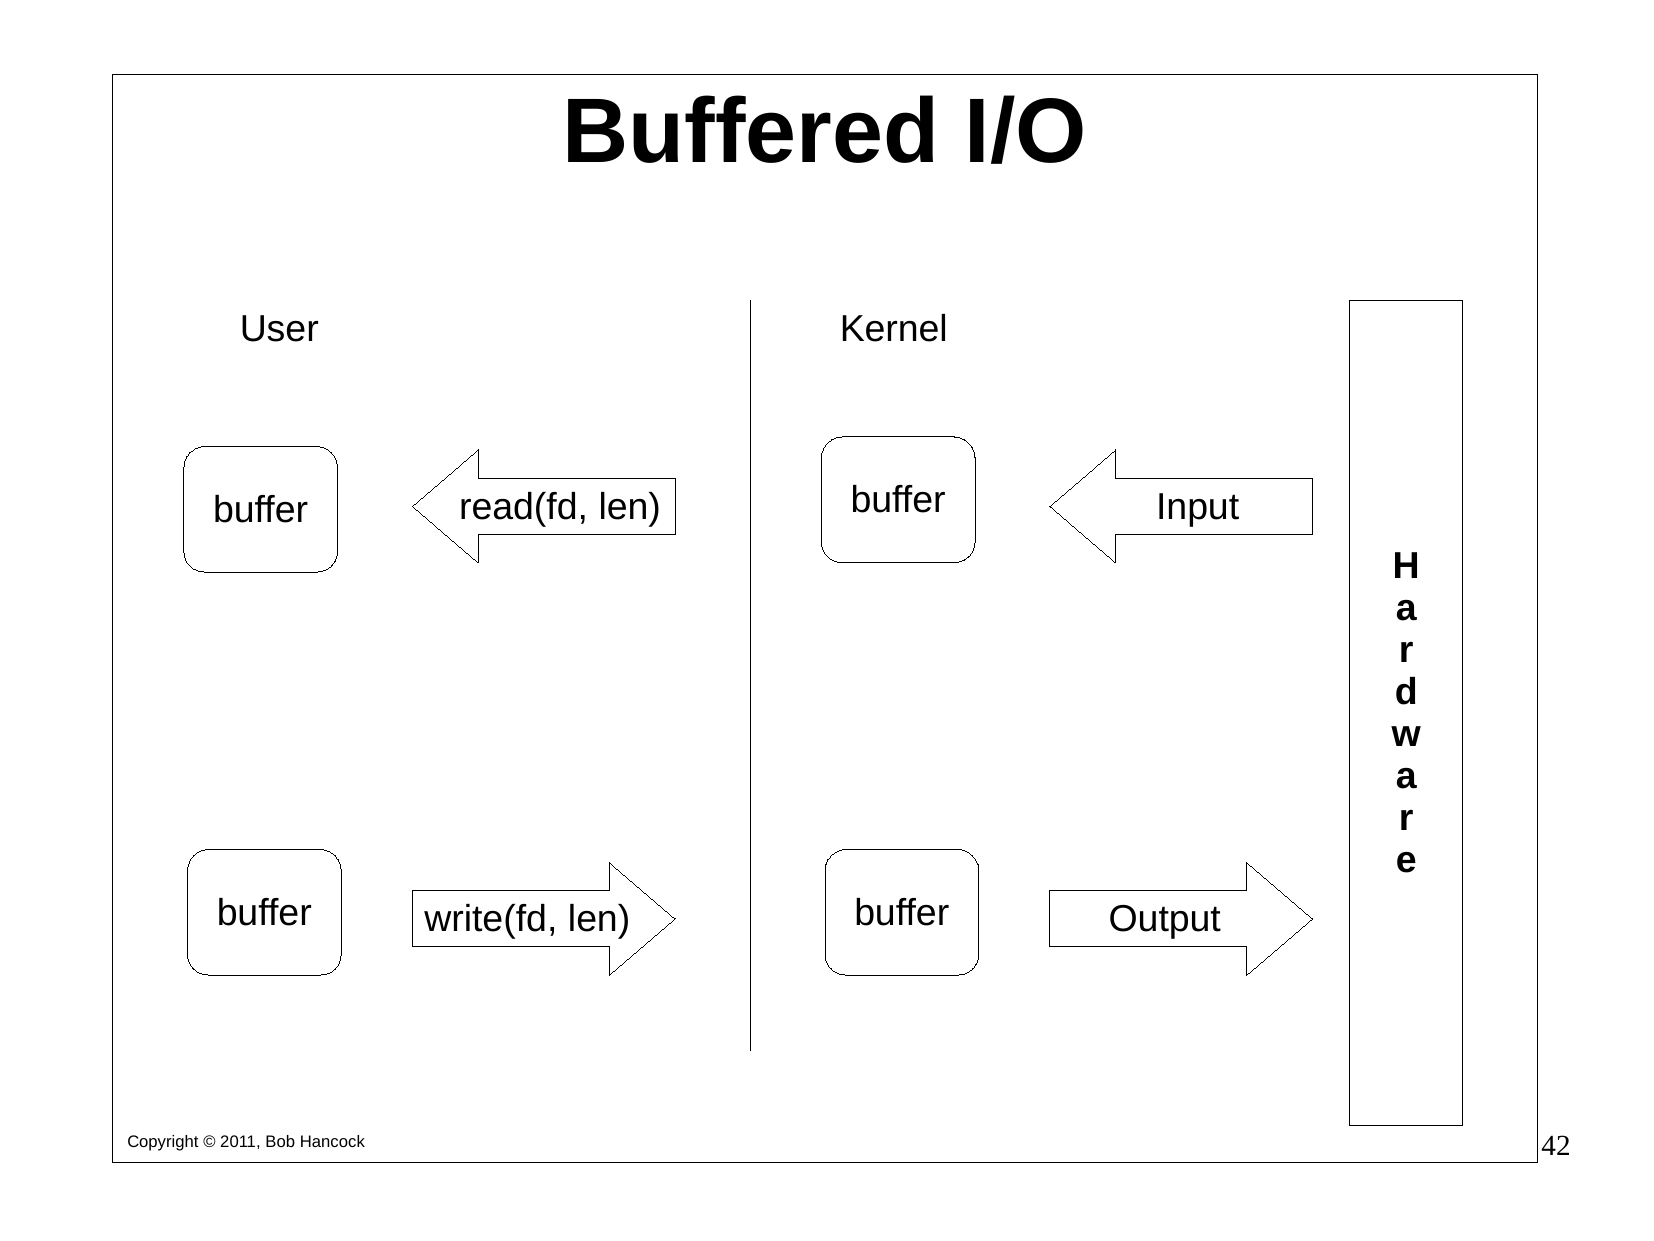

# Buffered I/O
User
Kernel
H
a
r
d
w
a
r
e
buffer
buffer
read(fd, len)
Input
buffer
buffer
write(fd, len)
Output
Copyright © 2011, Bob Hancock
42